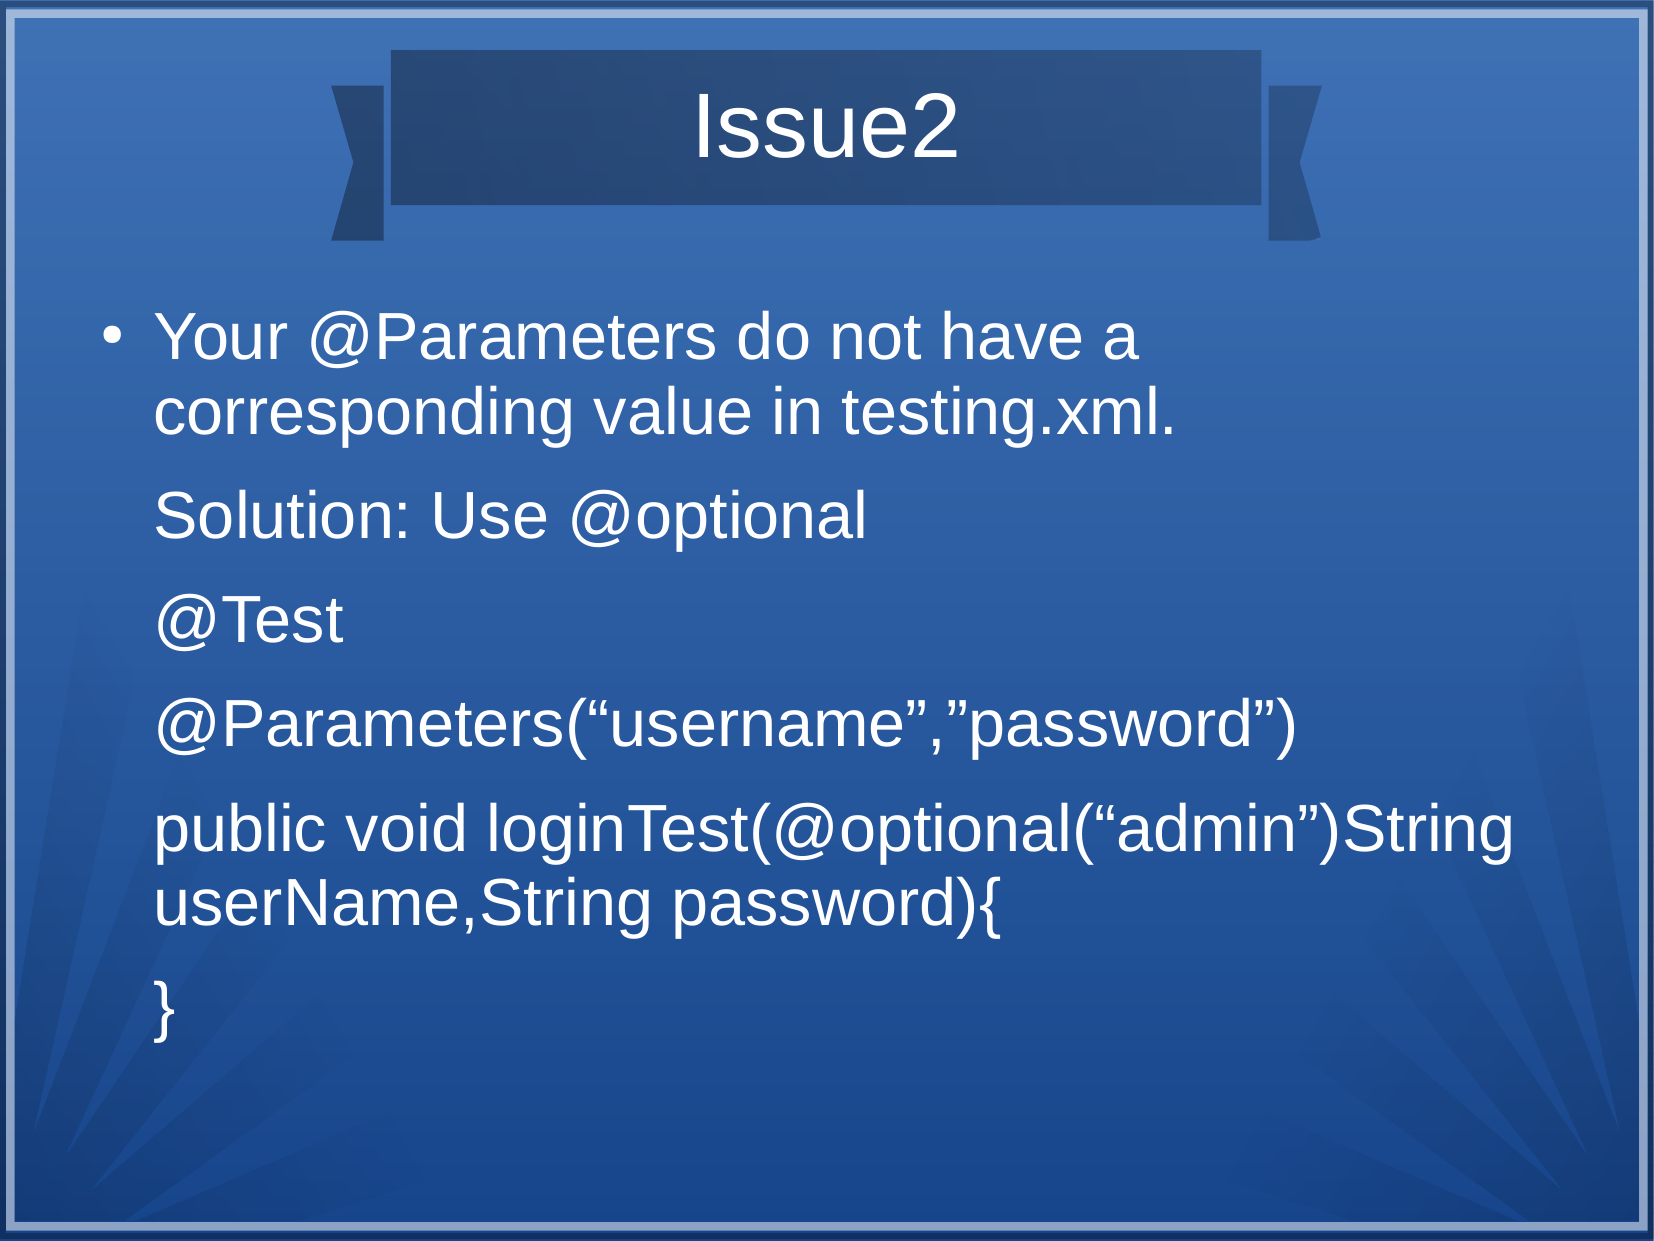

# Issue2
Your @Parameters do not have a corresponding value in testing.xml.
Solution: Use @optional
@Test
@Parameters(“username”,”password”)
public void loginTest(@optional(“admin”)String userName,String password){
}